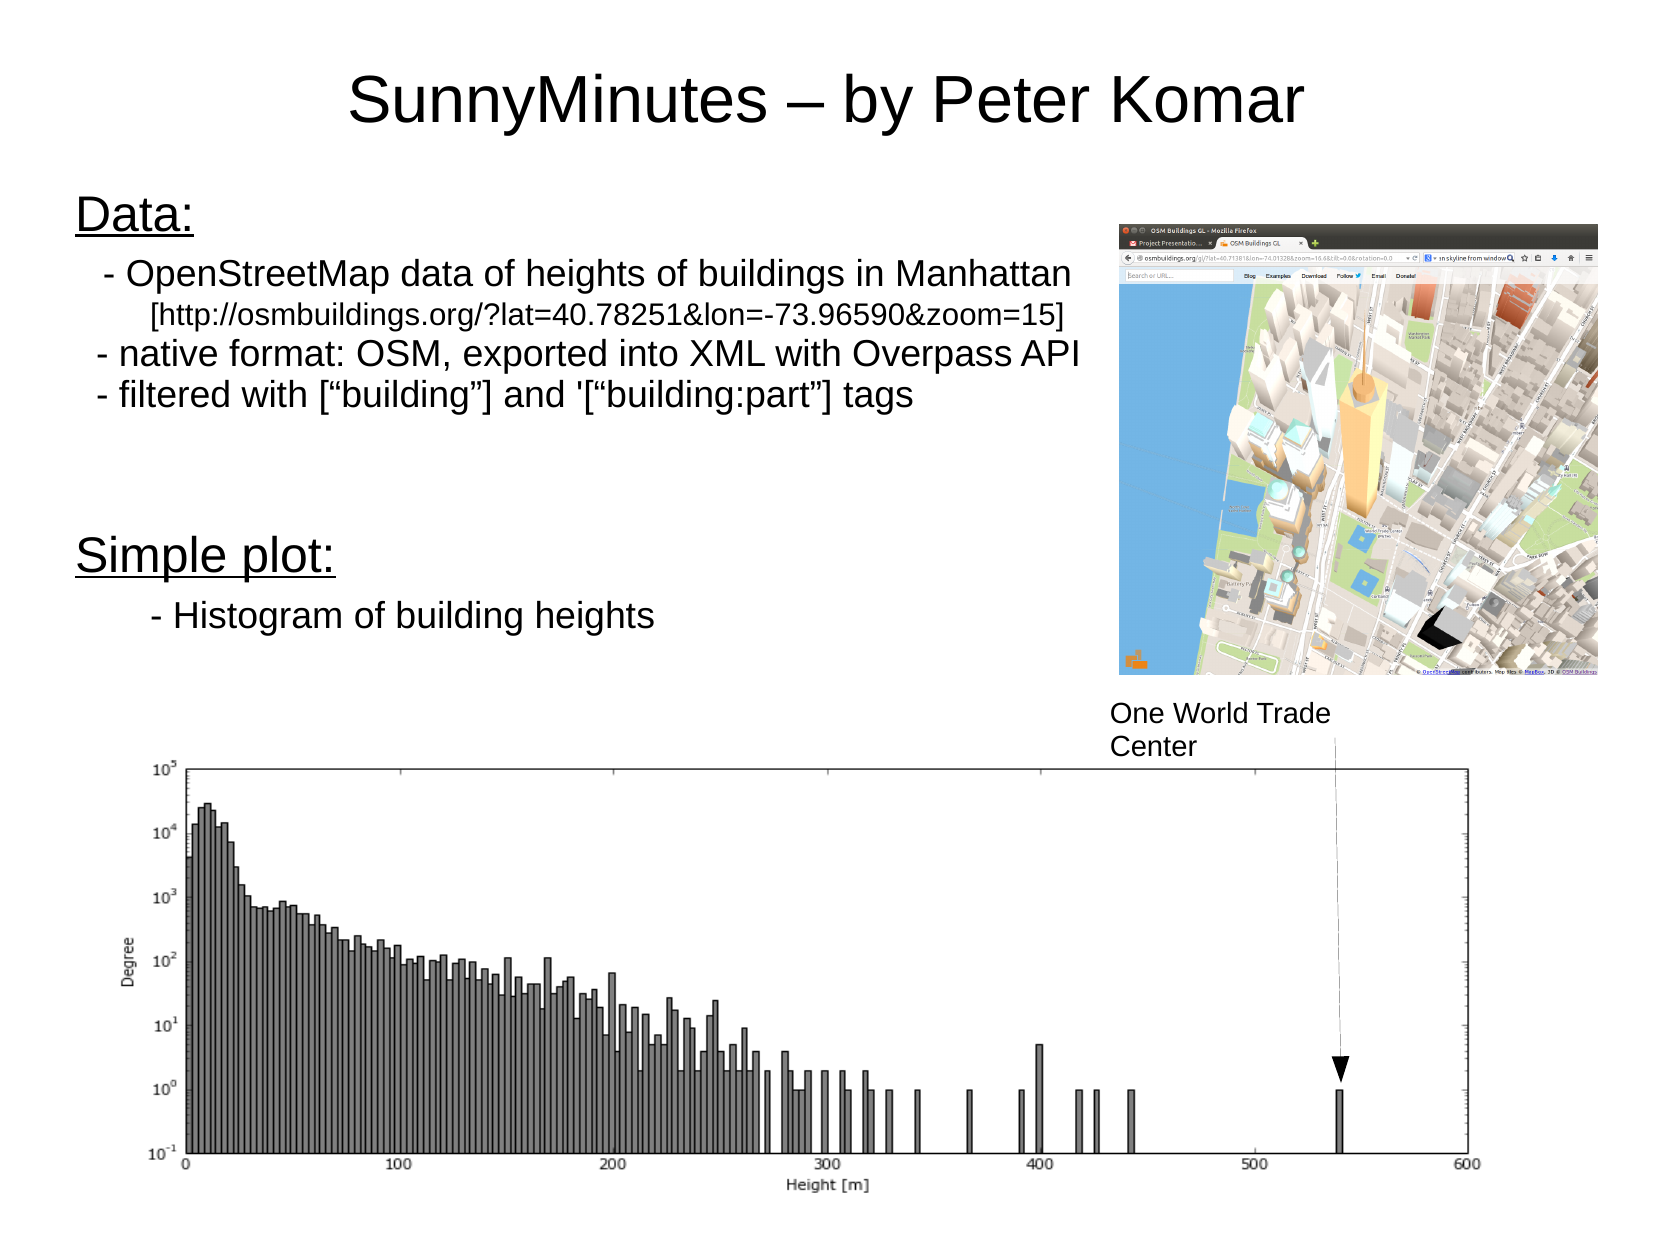

# SunnyMinutes – by Peter Komar
Data:
 - OpenStreetMap data of heights of buildings in Manhattan
	[http://osmbuildings.org/?lat=40.78251&lon=-73.96590&zoom=15]
 - native format: OSM, exported into XML with Overpass API
 - filtered with [“building”] and '[“building:part”] tags
Simple plot:
	- Histogram of building heights
One World Trade Center